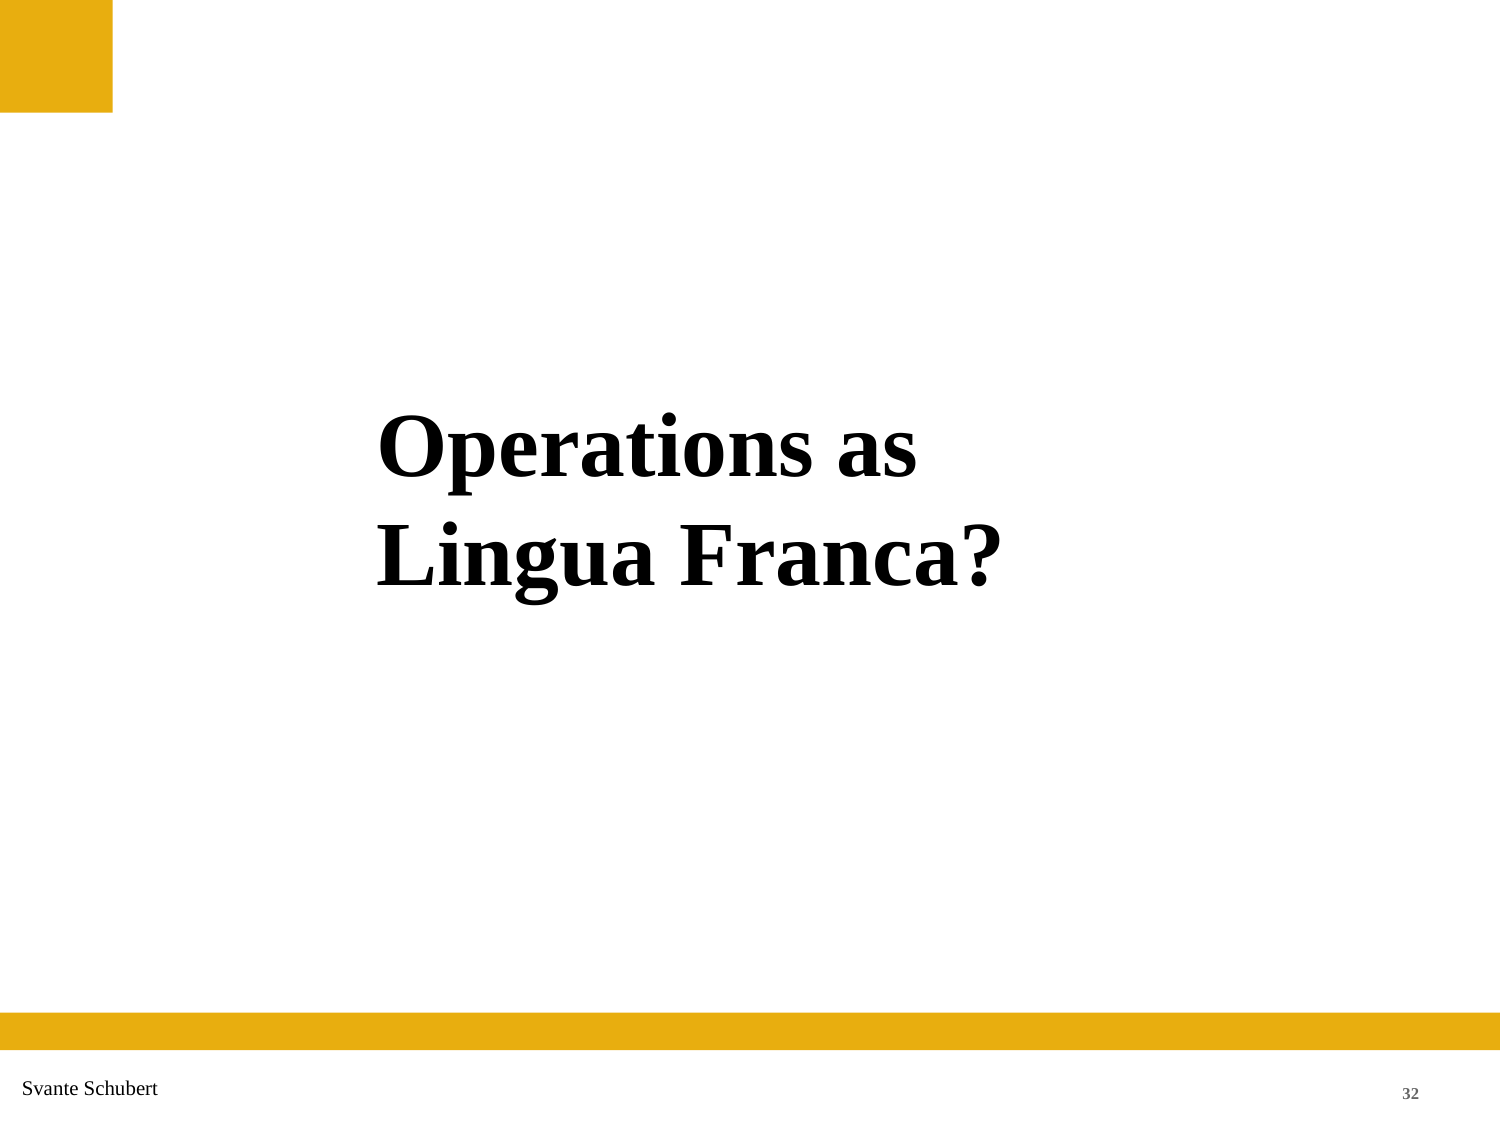

# Operations as Lingua Franca?
Svante Schubert